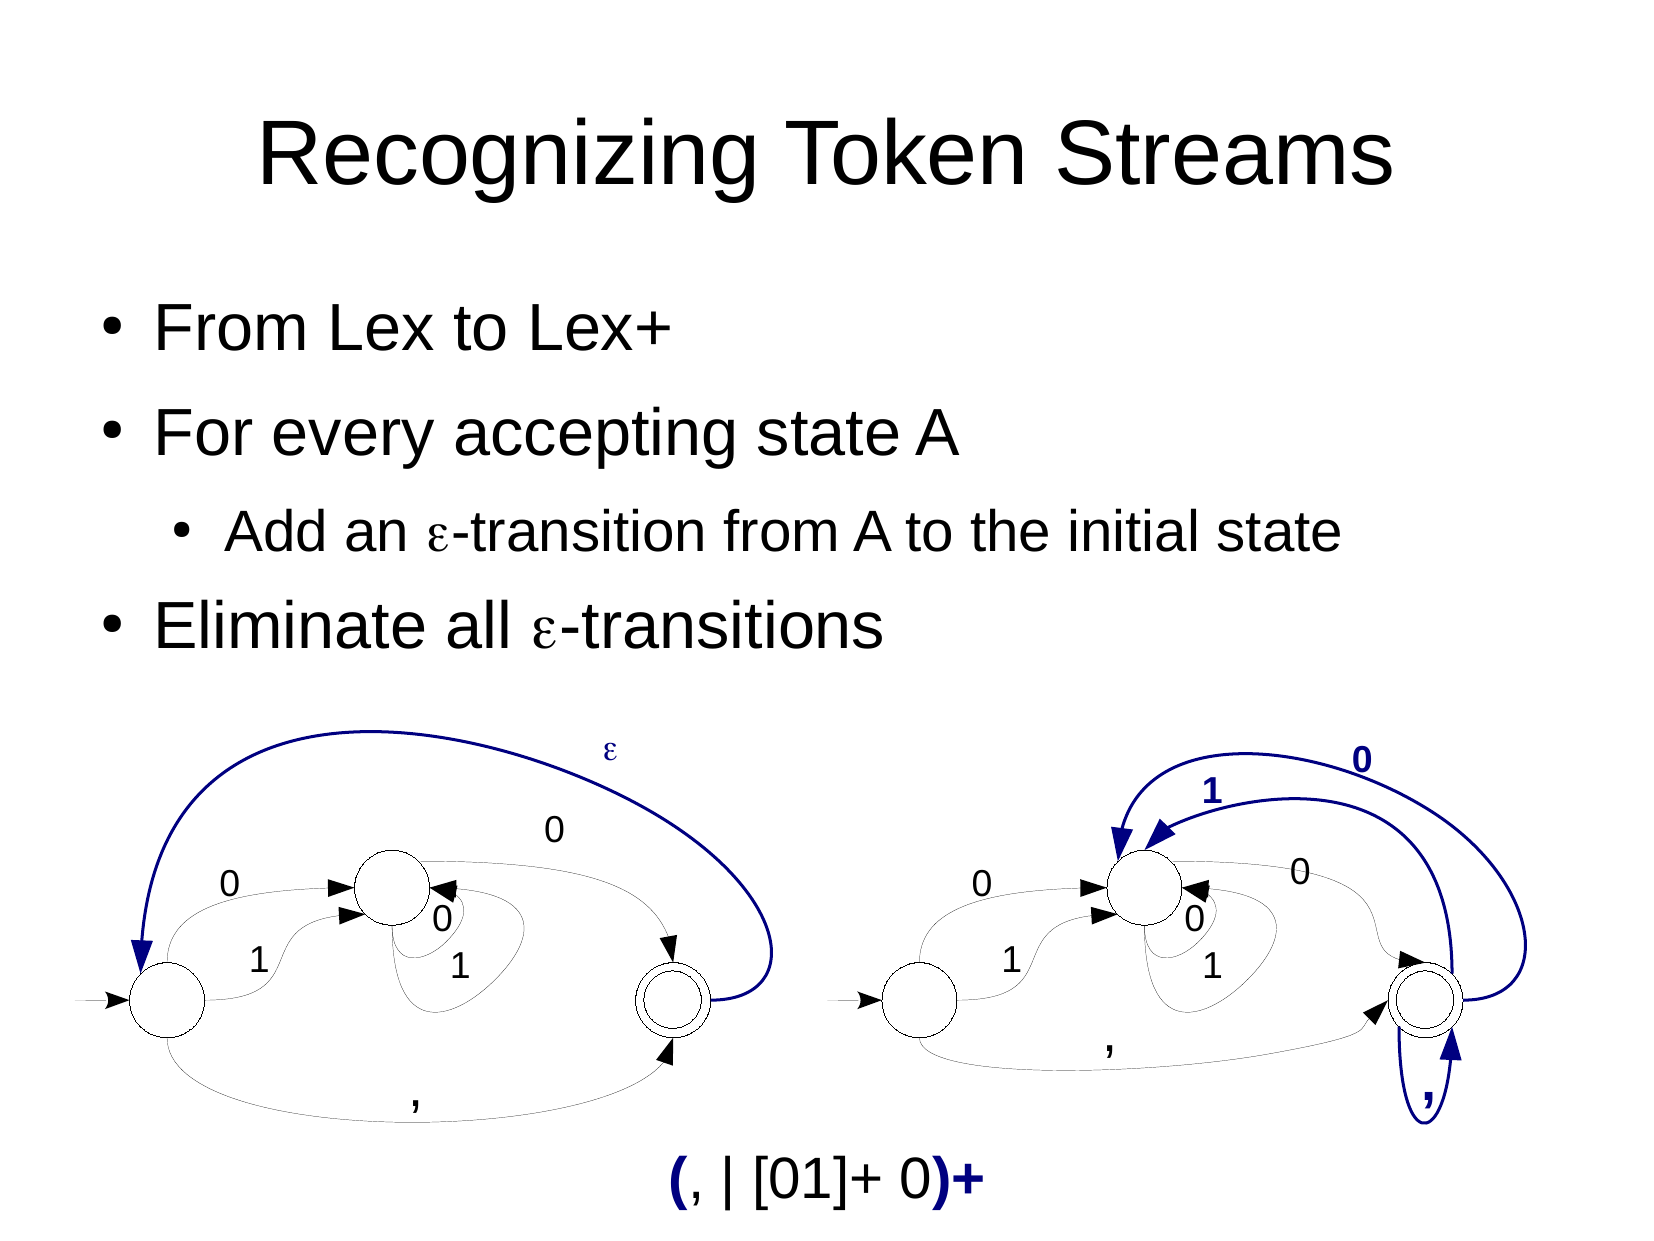

# Recognizing Token Streams
From Lex to Lex+
For every accepting state A
Add an -transition from A to the initial state
Eliminate all -transitions

0
0
0
1
1
,
0
1
0
0
0
1
1
,
,
(, | [01]+ 0)+